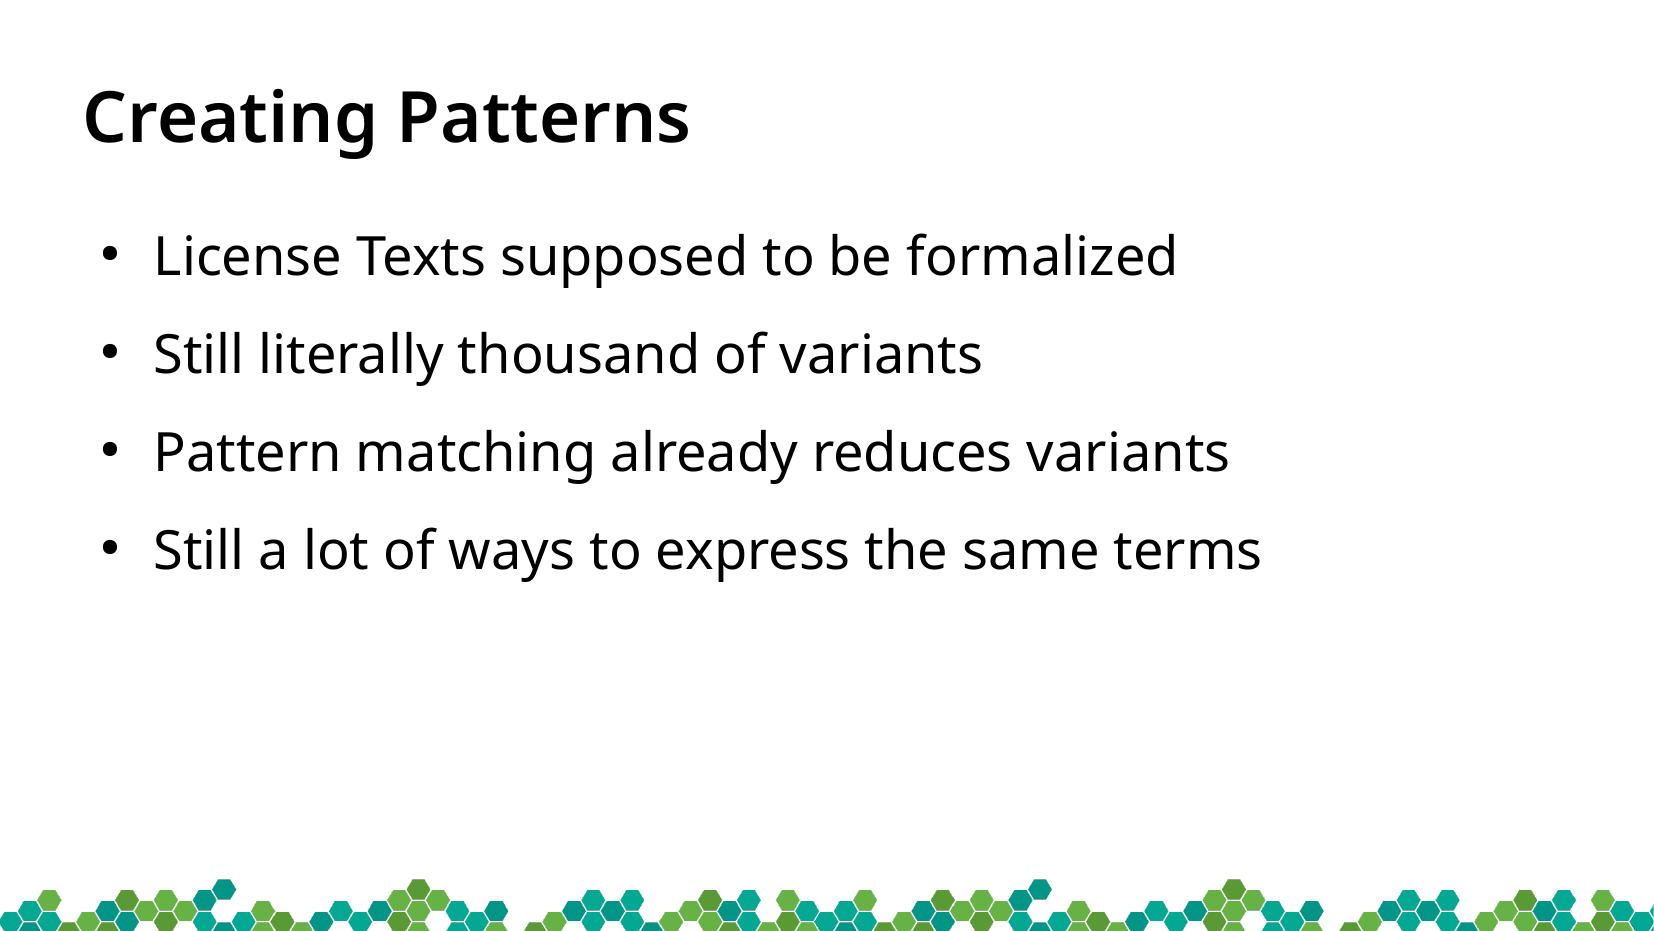

# Creating Patterns
License Texts supposed to be formalized
Still literally thousand of variants
Pattern matching already reduces variants
Still a lot of ways to express the same terms